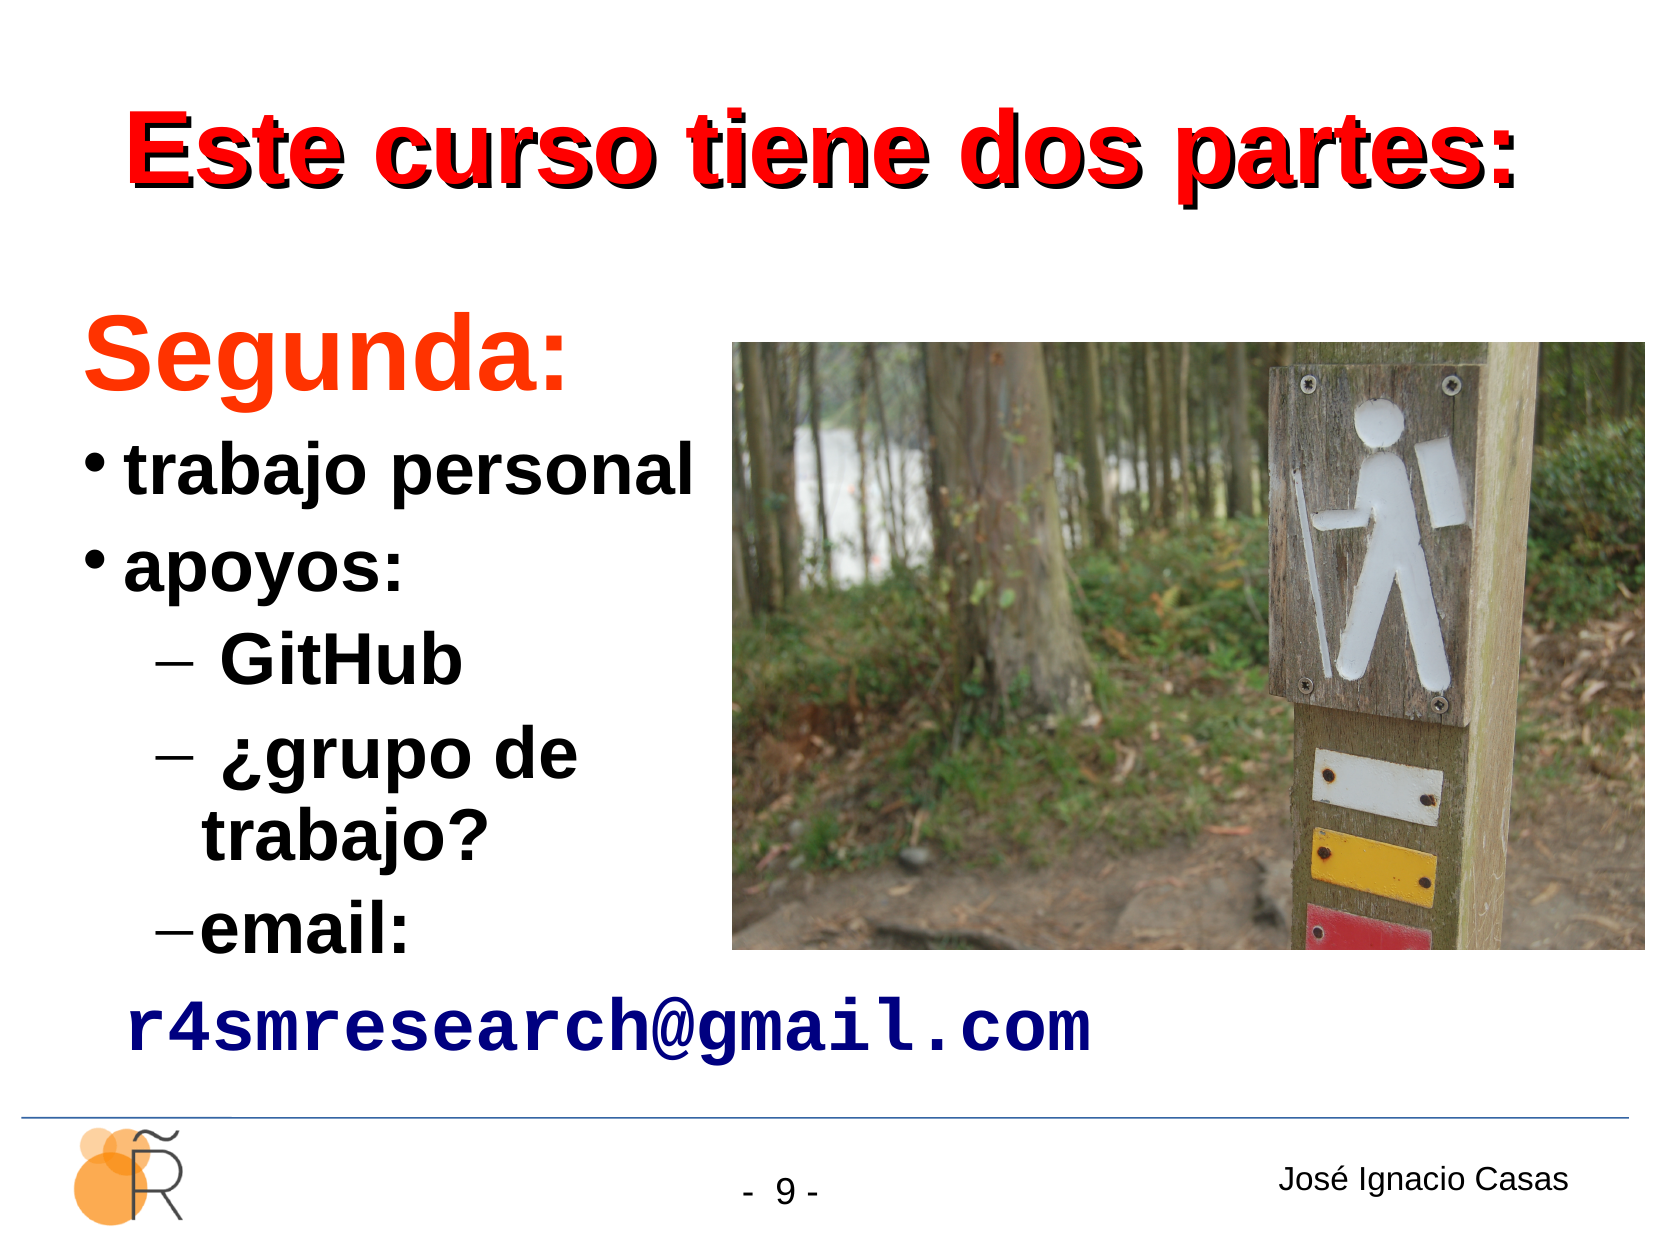

# Este curso tiene dos partes:
Segunda:
trabajo personal
apoyos:
 GitHub
 ¿grupo de
trabajo?
 email:
r4smresearch@gmail.com
9